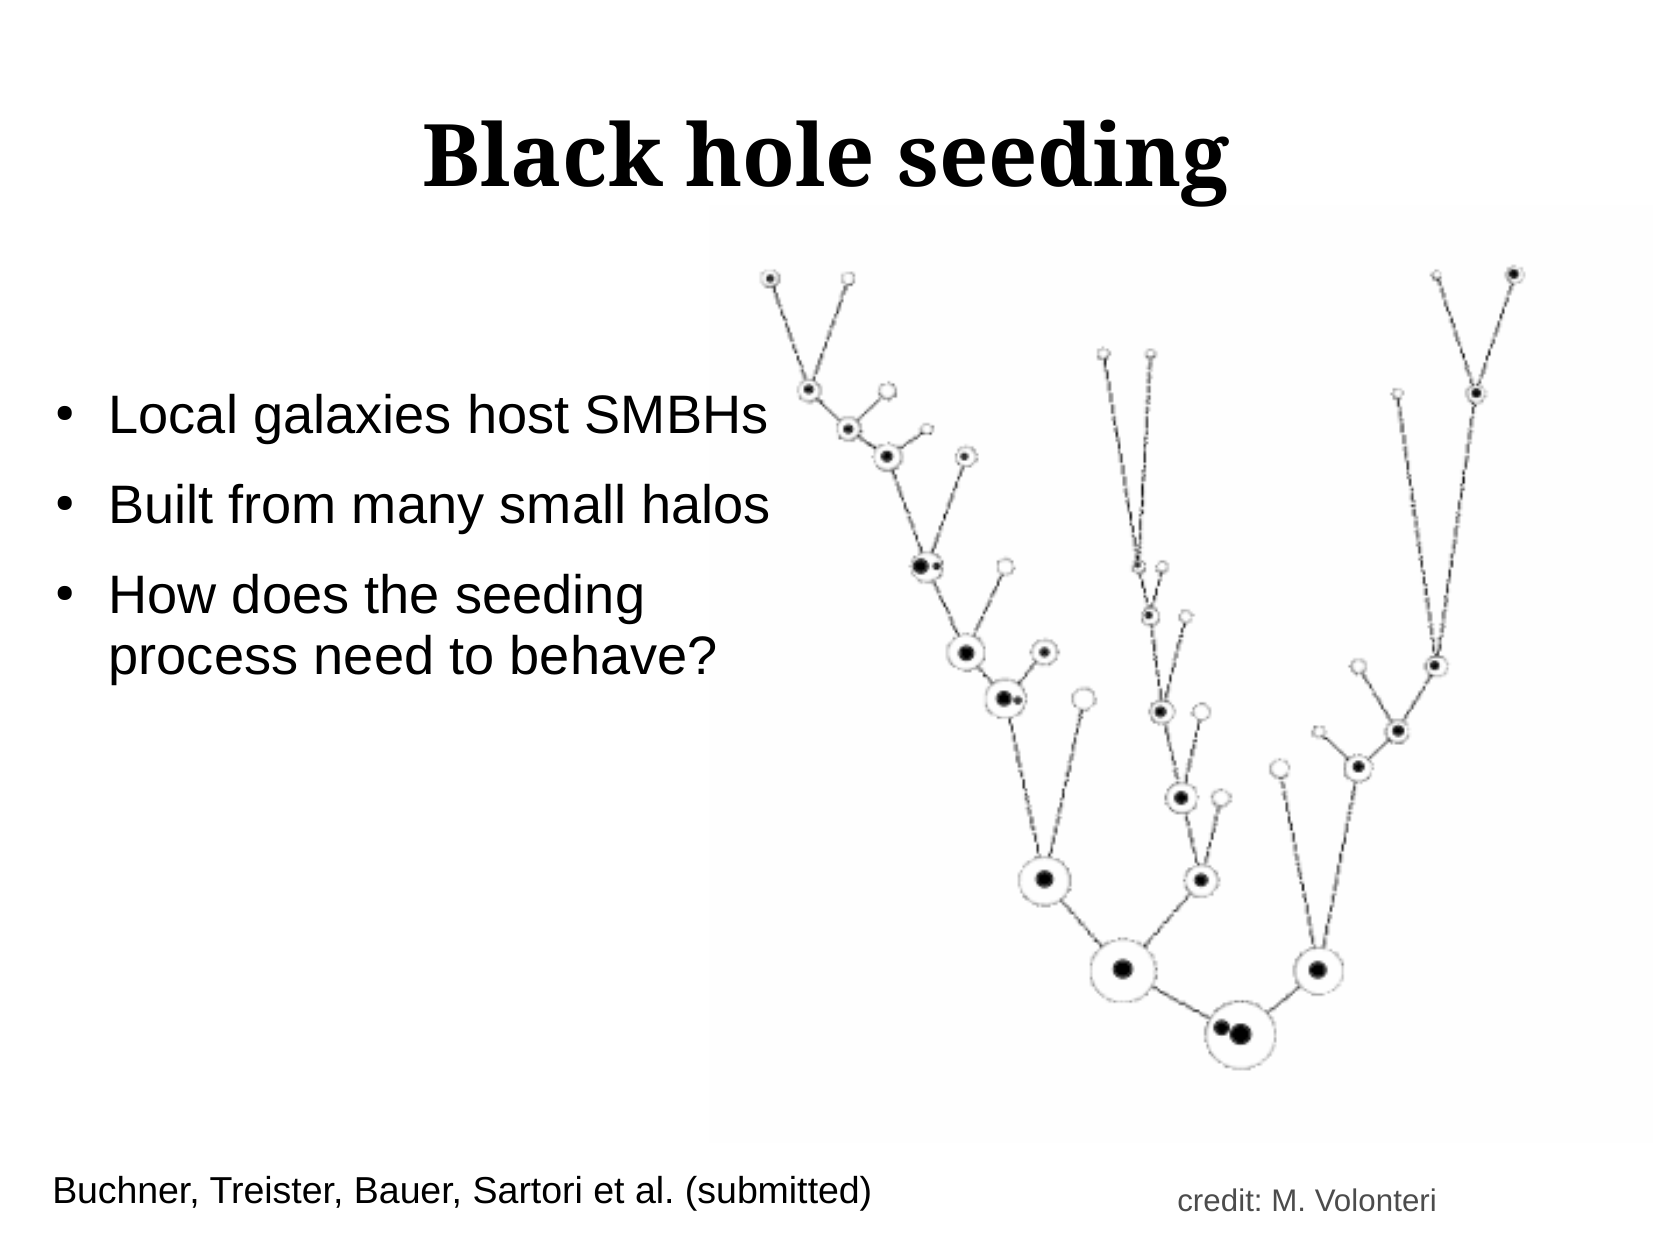

# Black hole seeding
Local galaxies host SMBHs
Built from many small halos
How does the seeding process need to behave?
Buchner, Treister, Bauer, Sartori et al. (submitted)
credit: M. Volonteri